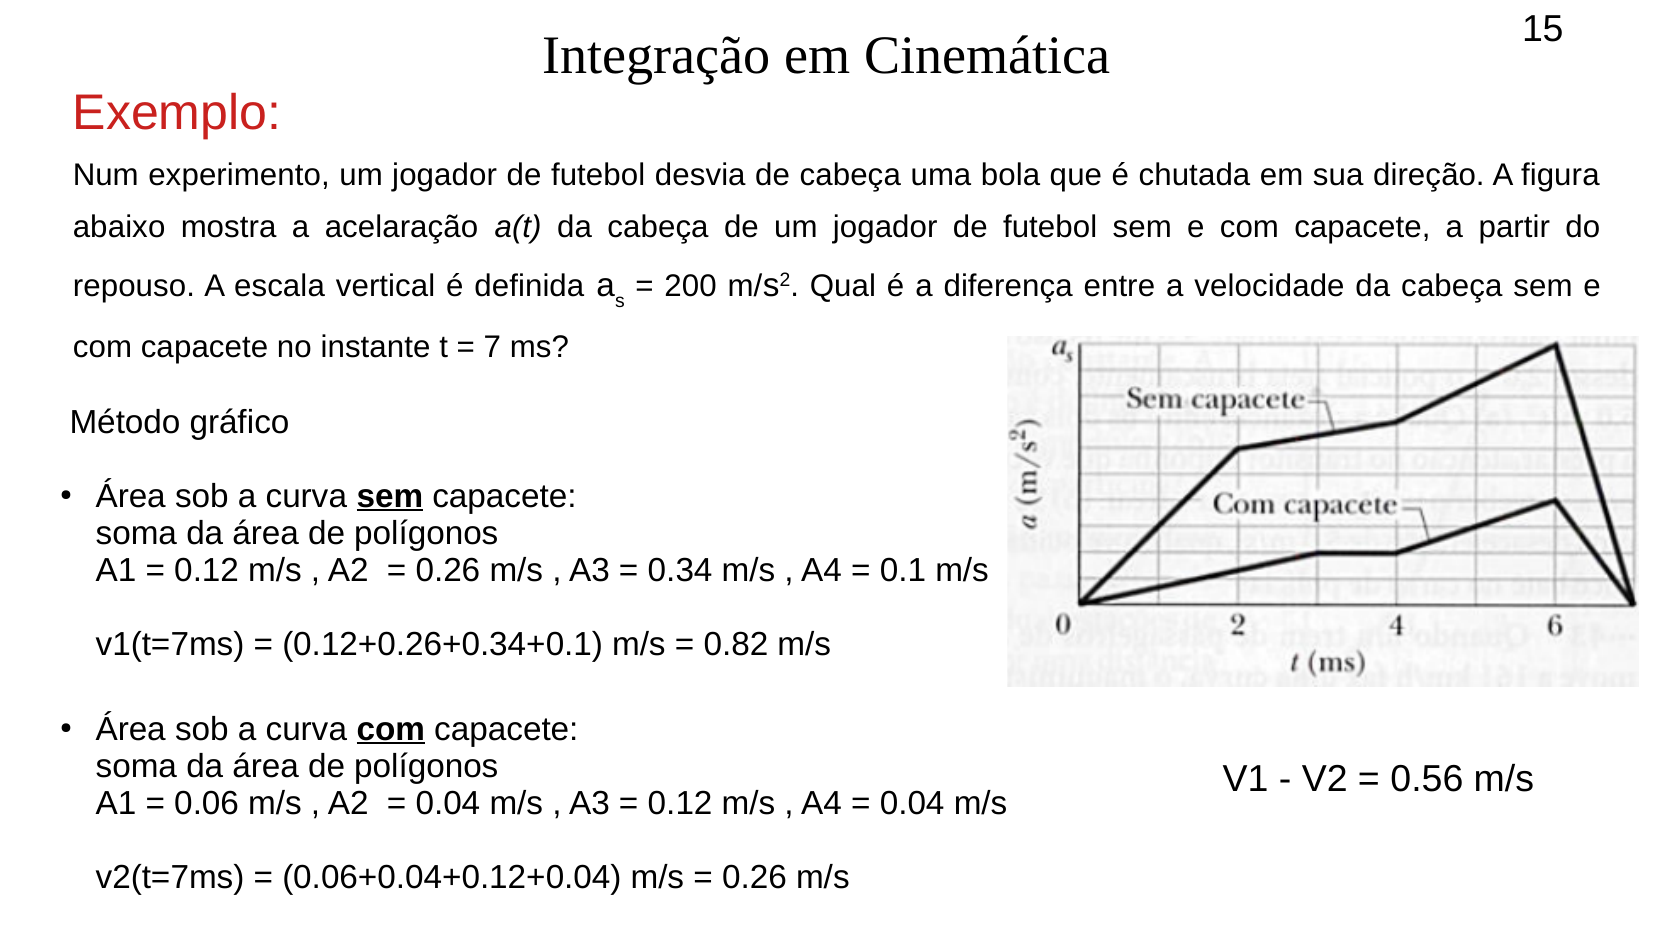

Integração em Cinemática
Exemplo:
Num experimento, um jogador de futebol desvia de cabeça uma bola que é chutada em sua direção. A figura abaixo mostra a acelaração a(t) da cabeça de um jogador de futebol sem e com capacete, a partir do repouso. A escala vertical é definida as = 200 m/s2. Qual é a diferença entre a velocidade da cabeça sem e com capacete no instante t = 7 ms?
 Método gráfico
Área sob a curva sem capacete:
soma da área de polígonos
A1 = 0.12 m/s , A2 = 0.26 m/s , A3 = 0.34 m/s , A4 = 0.1 m/s
v1(t=7ms) = (0.12+0.26+0.34+0.1) m/s = 0.82 m/s
Área sob a curva com capacete:
soma da área de polígonos
A1 = 0.06 m/s , A2 = 0.04 m/s , A3 = 0.12 m/s , A4 = 0.04 m/s
v2(t=7ms) = (0.06+0.04+0.12+0.04) m/s = 0.26 m/s
V1 - V2 = 0.56 m/s